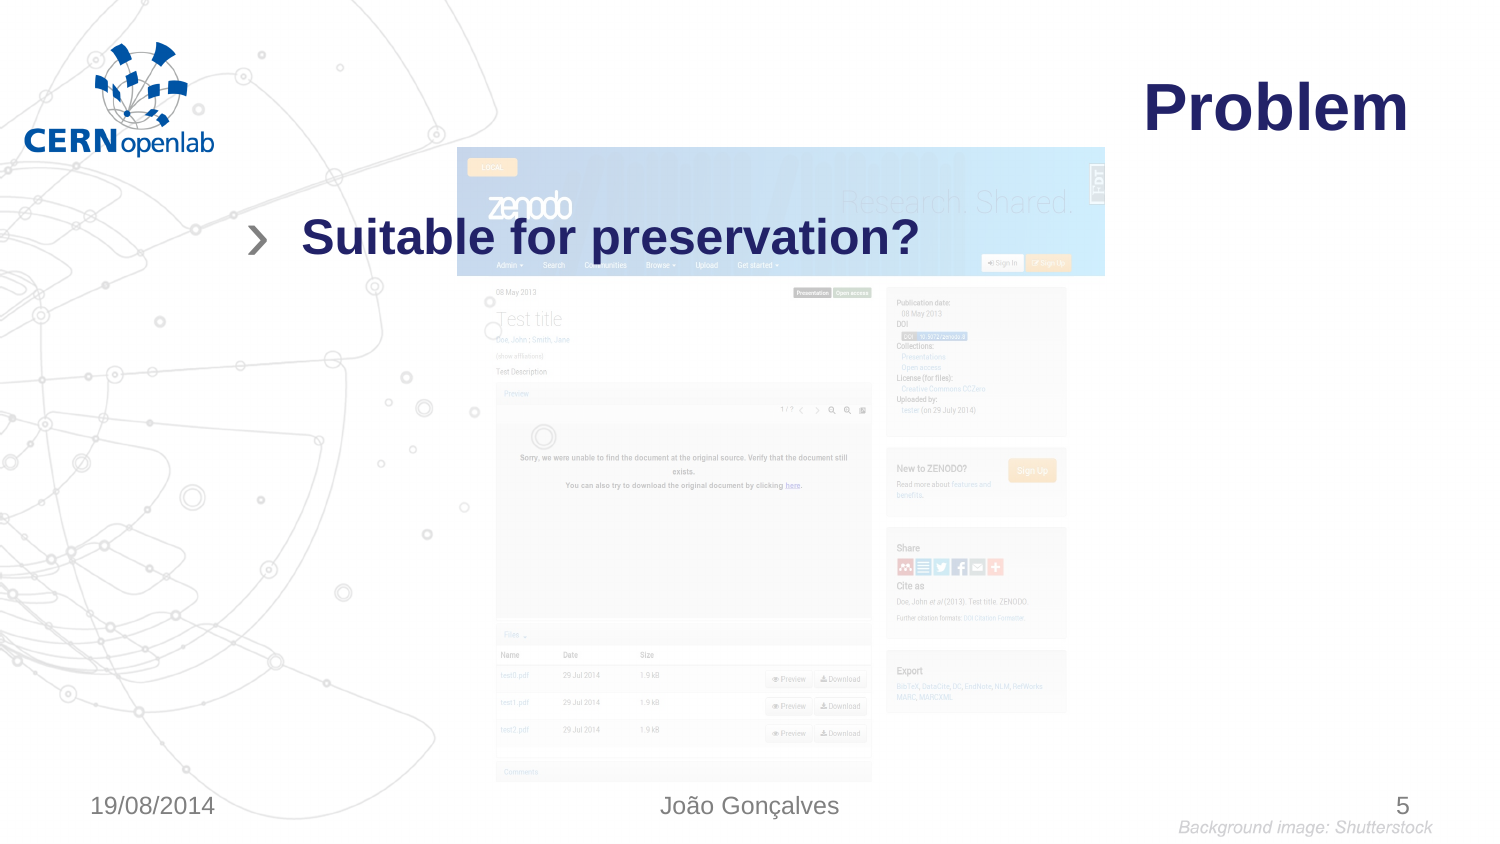

# Problem
Suitable for preservation?
19/08/2014
João Gonçalves